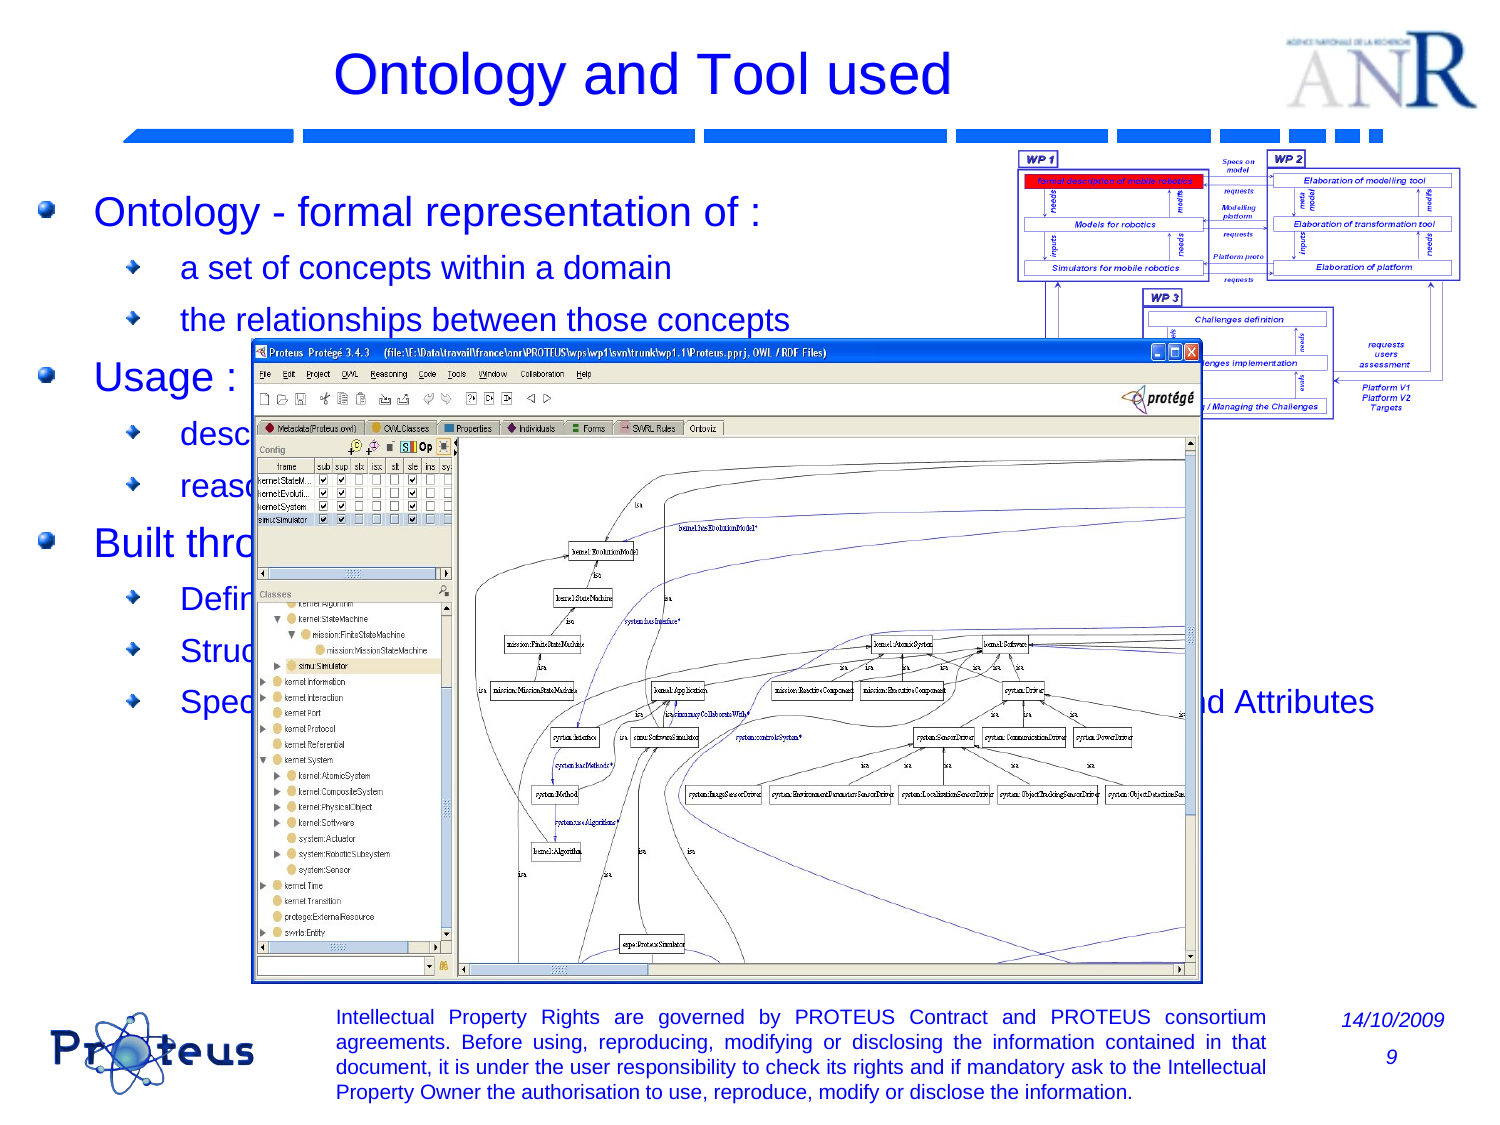

# Ontology and Tool used
Ontology - formal representation of :
a set of concepts within a domain
the relationships between those concepts
Usage :
describe the domain
reason about the properties of that domain
Built through :
Defininition of a taxonomy
Structuring it in classes categorising a subject and its dependencies
Specifying its different components such as Relations, Restrictions and Attributes